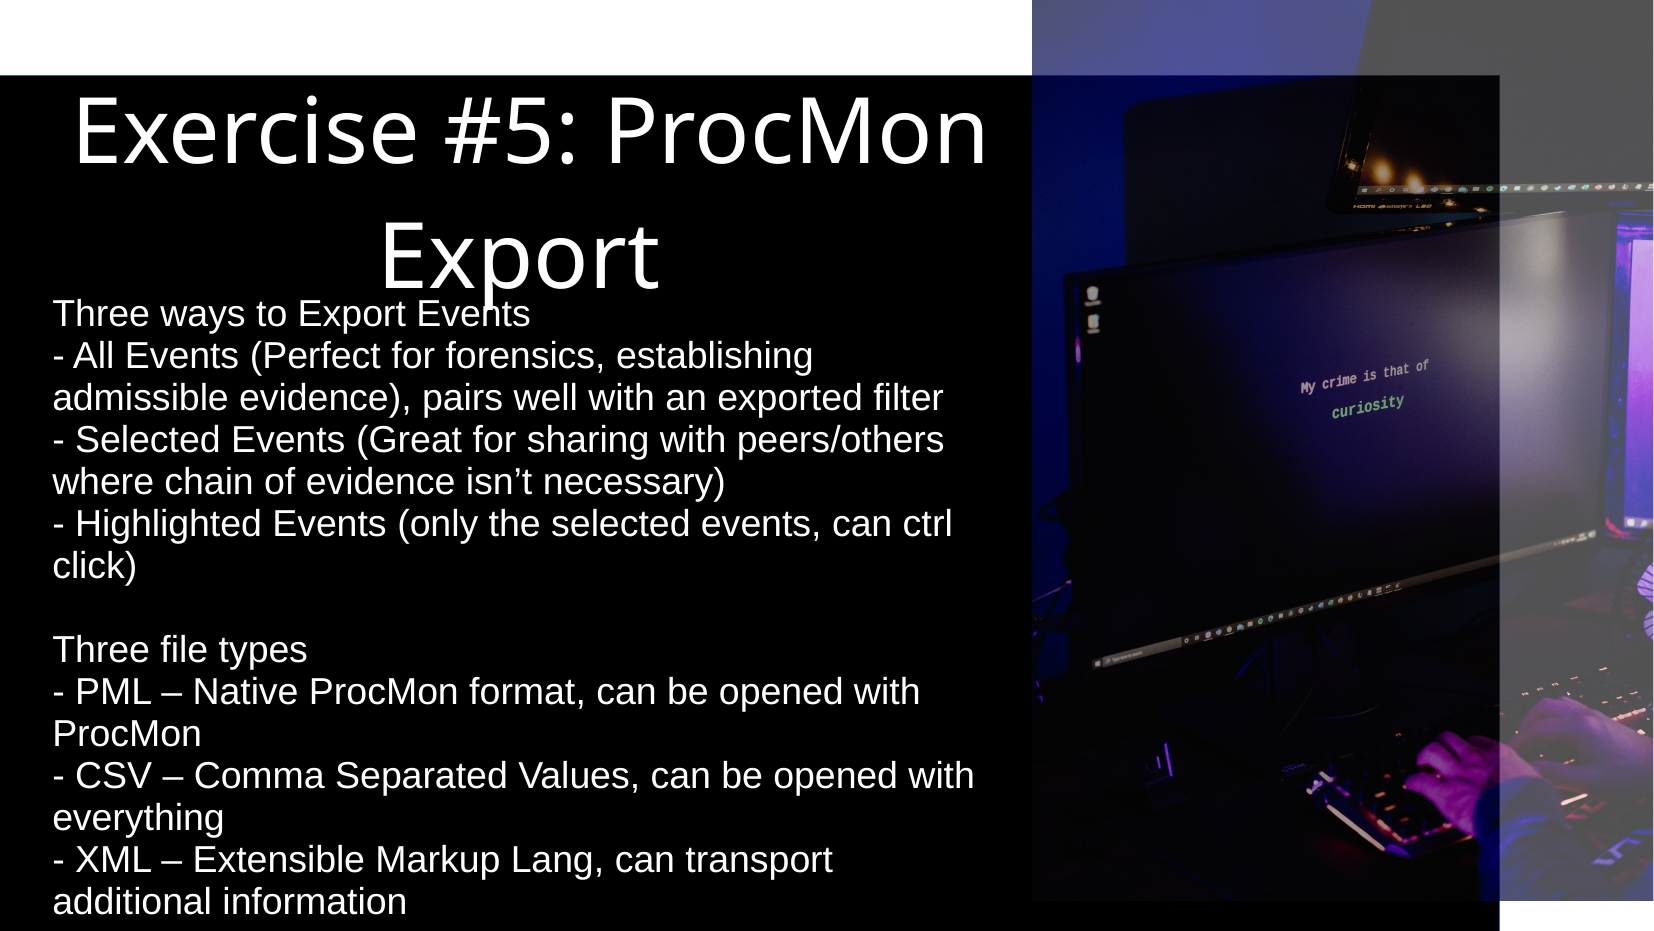

# Exercise #5: ProcMon Export
Three ways to Export Events
- All Events (Perfect for forensics, establishing admissible evidence), pairs well with an exported filter
- Selected Events (Great for sharing with peers/others where chain of evidence isn’t necessary)
- Highlighted Events (only the selected events, can ctrl click)
Three file types
- PML – Native ProcMon format, can be opened with ProcMon
- CSV – Comma Separated Values, can be opened with everything
- XML – Extensible Markup Lang, can transport additional information